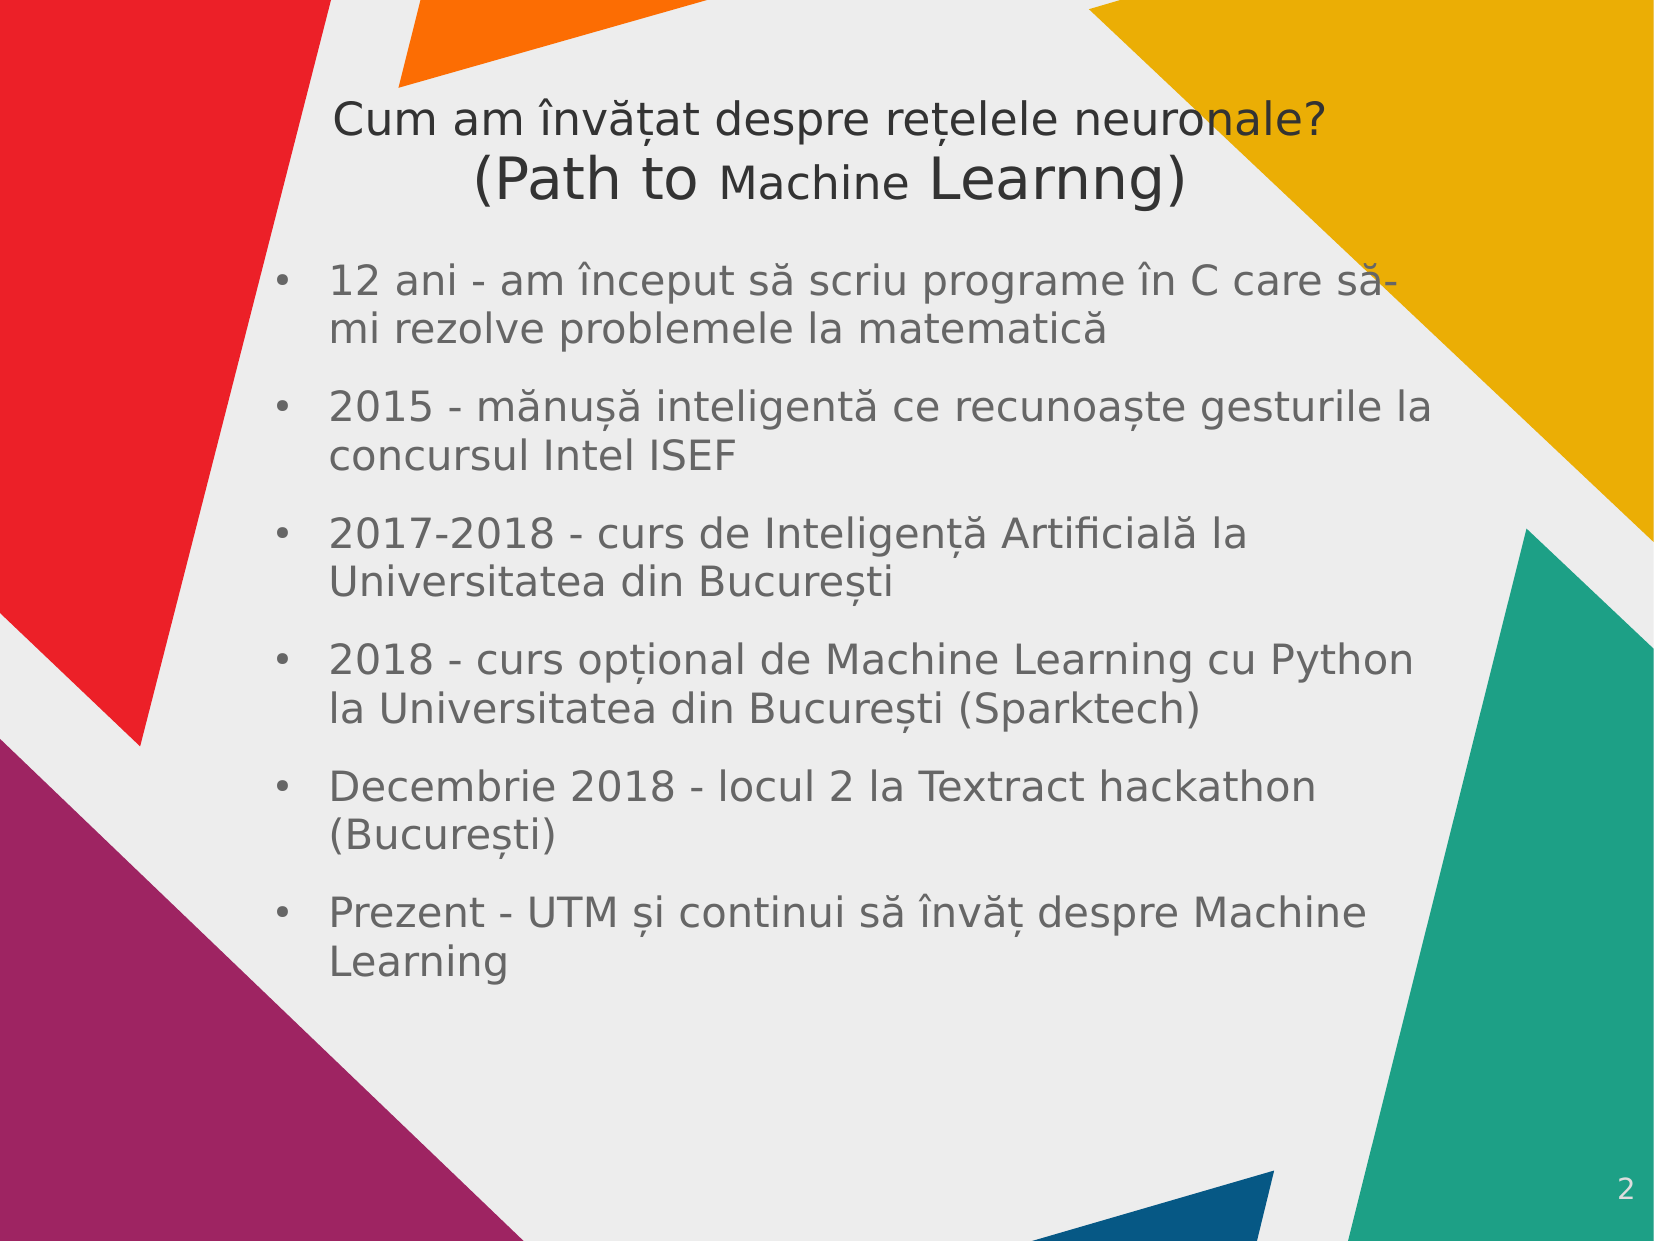

# Cum am învățat despre rețelele neuronale? (Path to Machine Learnng)
12 ani - am început să scriu programe în C care să-mi rezolve problemele la matematică
2015 - mănușă inteligentă ce recunoaște gesturile la concursul Intel ISEF
2017-2018 - curs de Inteligență Artificială la Universitatea din București
2018 - curs opțional de Machine Learning cu Python la Universitatea din București (Sparktech)
Decembrie 2018 - locul 2 la Textract hackathon (București)
Prezent - UTM și continui să învăț despre Machine Learning
2